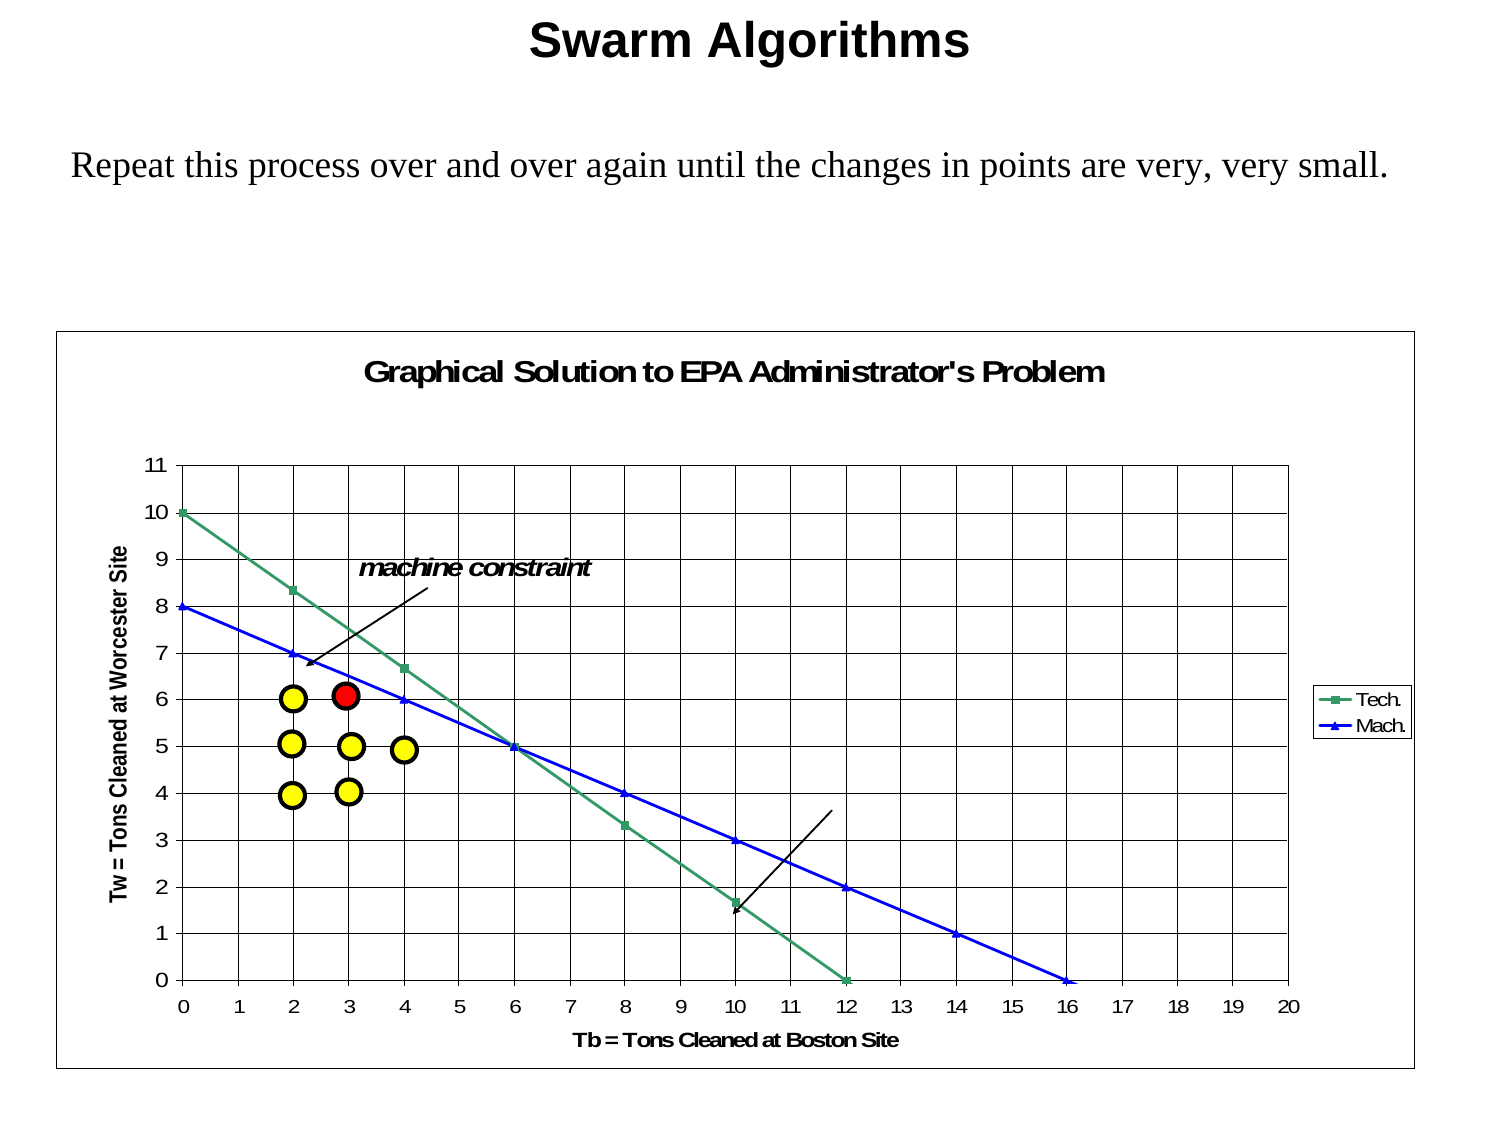

Swarm Algorithms
Repeat this process over and over again until the changes in points are very, very small.